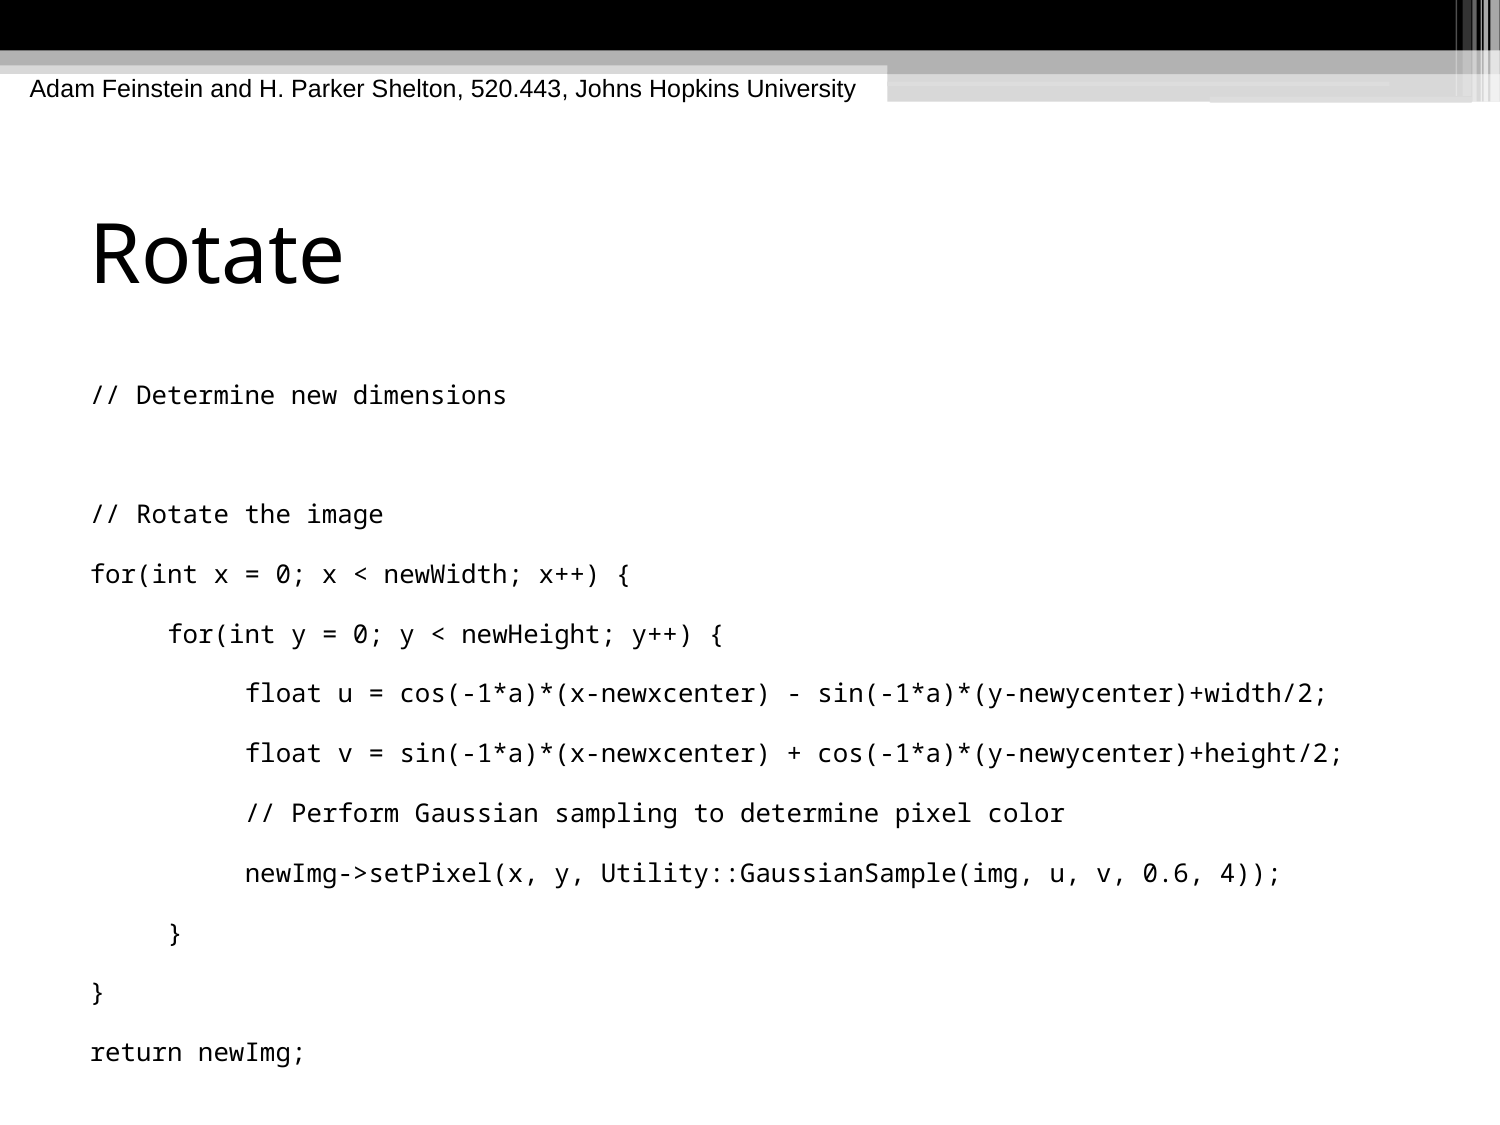

Adam Feinstein and H. Parker Shelton, 520.443, Johns Hopkins University
# Rotate
// Determine new dimensions
// Rotate the image
for(int x = 0; x < newWidth; x++) {
 for(int y = 0; y < newHeight; y++) {
 float u = cos(-1*a)*(x-newxcenter) - sin(-1*a)*(y-newycenter)+width/2;
 float v = sin(-1*a)*(x-newxcenter) + cos(-1*a)*(y-newycenter)+height/2;
 // Perform Gaussian sampling to determine pixel color
 newImg->setPixel(x, y, Utility::GaussianSample(img, u, v, 0.6, 4));
 }
}
return newImg;